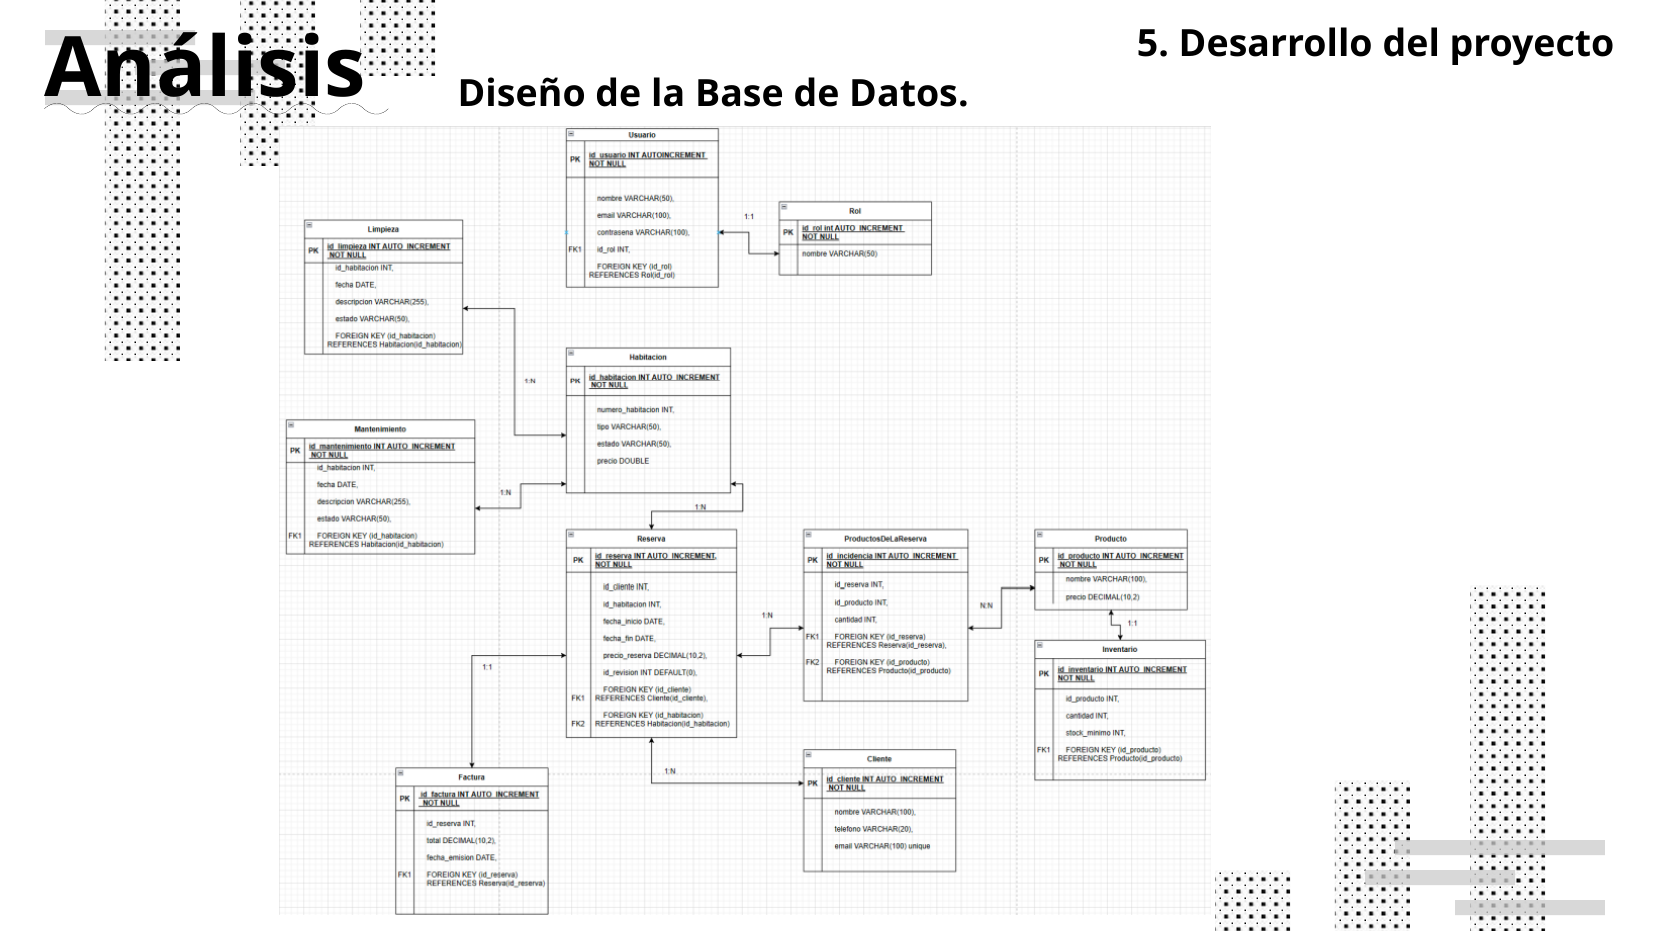

Análisis
5. Desarrollo del proyecto
Diseño de la Base de Datos.